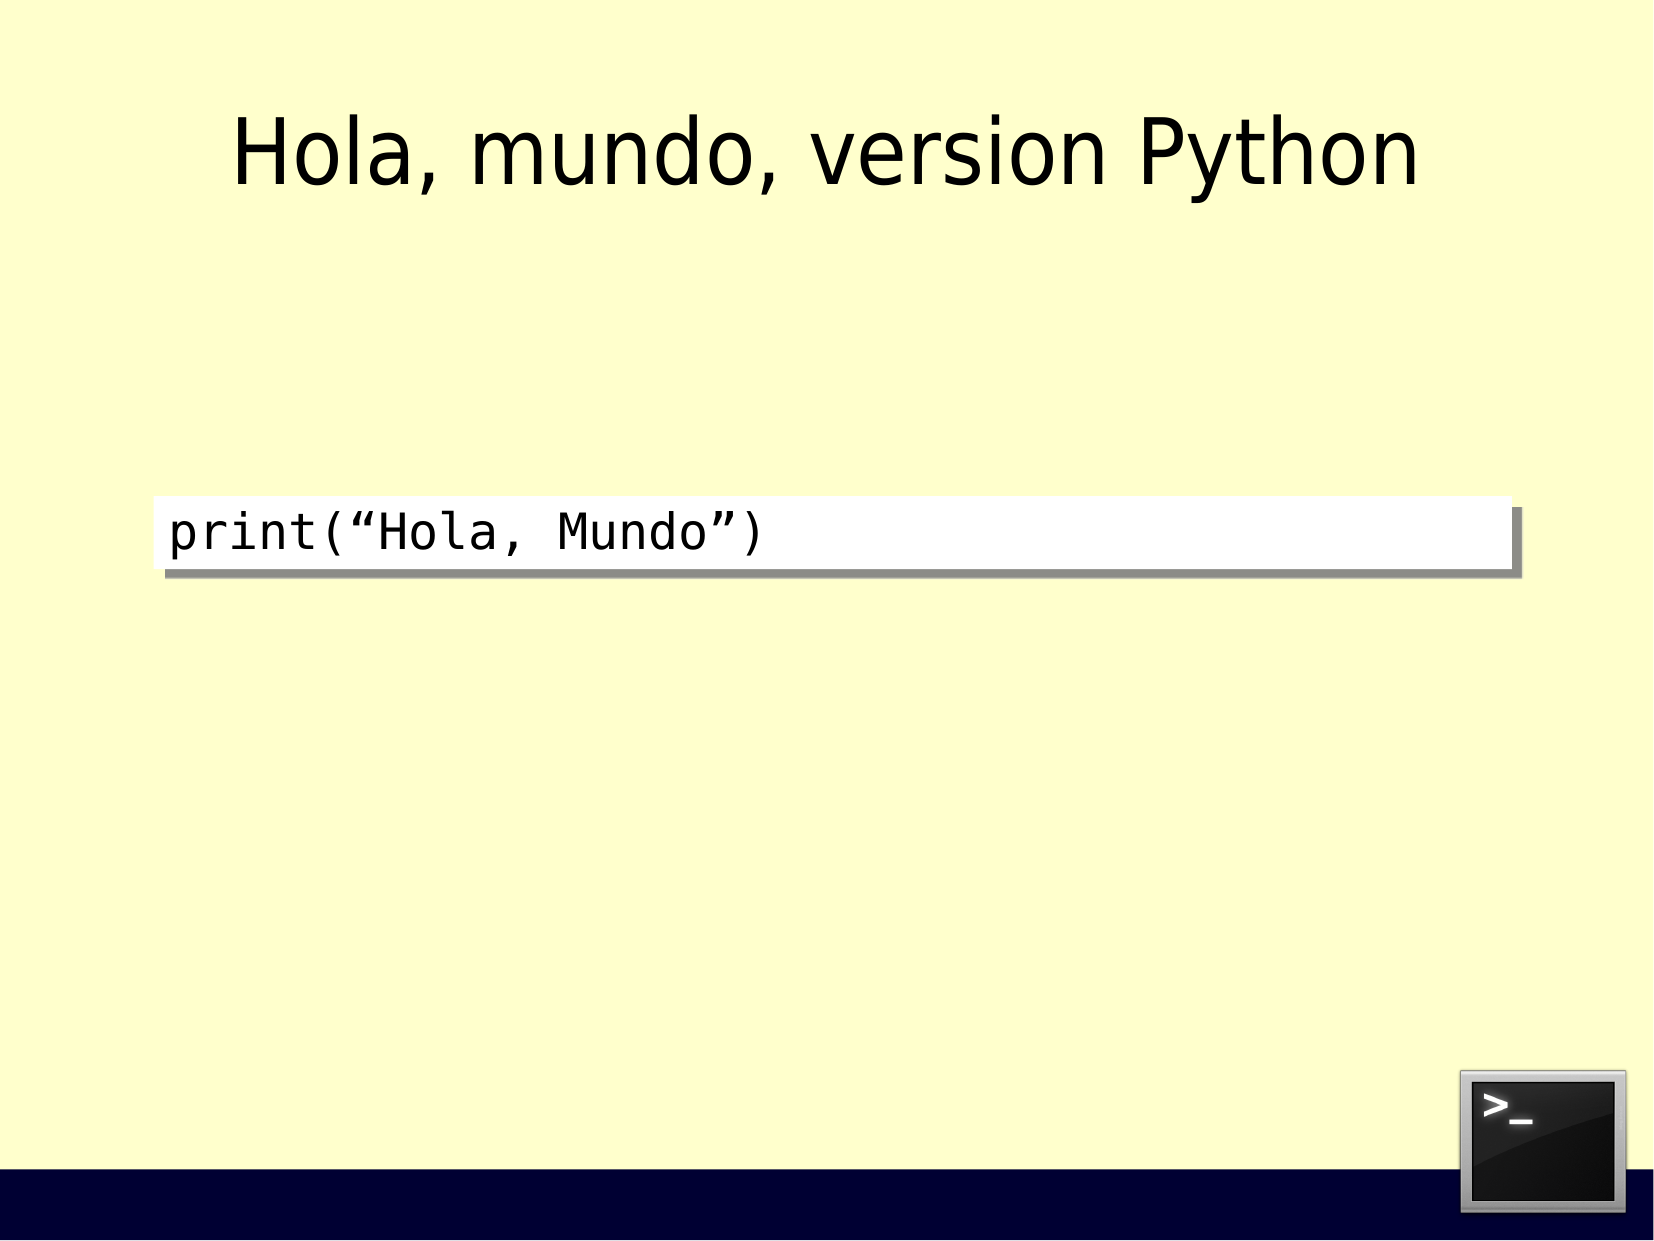

# Hola, mundo, version Python
print(“Hola, Mundo”)